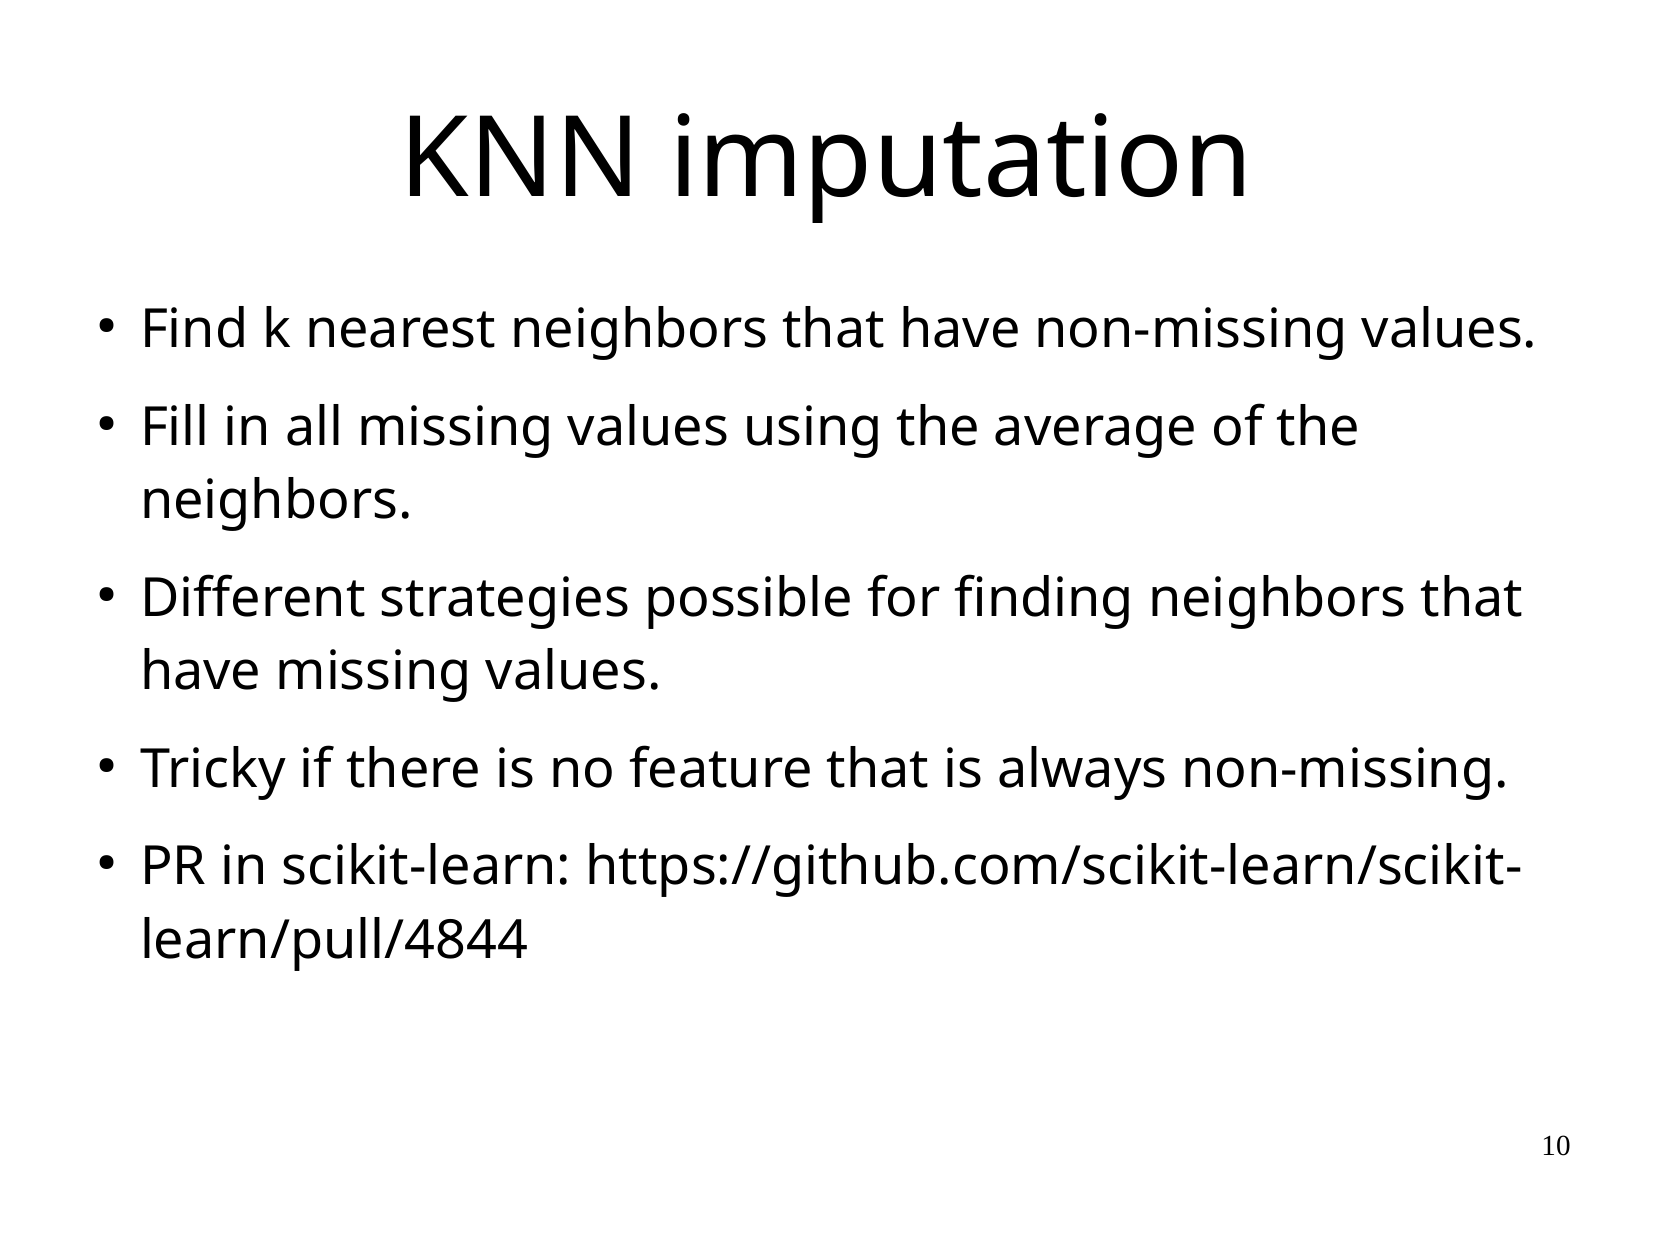

# KNN imputation
Find k nearest neighbors that have non-missing values.
Fill in all missing values using the average of the neighbors.
Different strategies possible for finding neighbors that have missing values.
Tricky if there is no feature that is always non-missing.
PR in scikit-learn: https://github.com/scikit-learn/scikit-learn/pull/4844
10